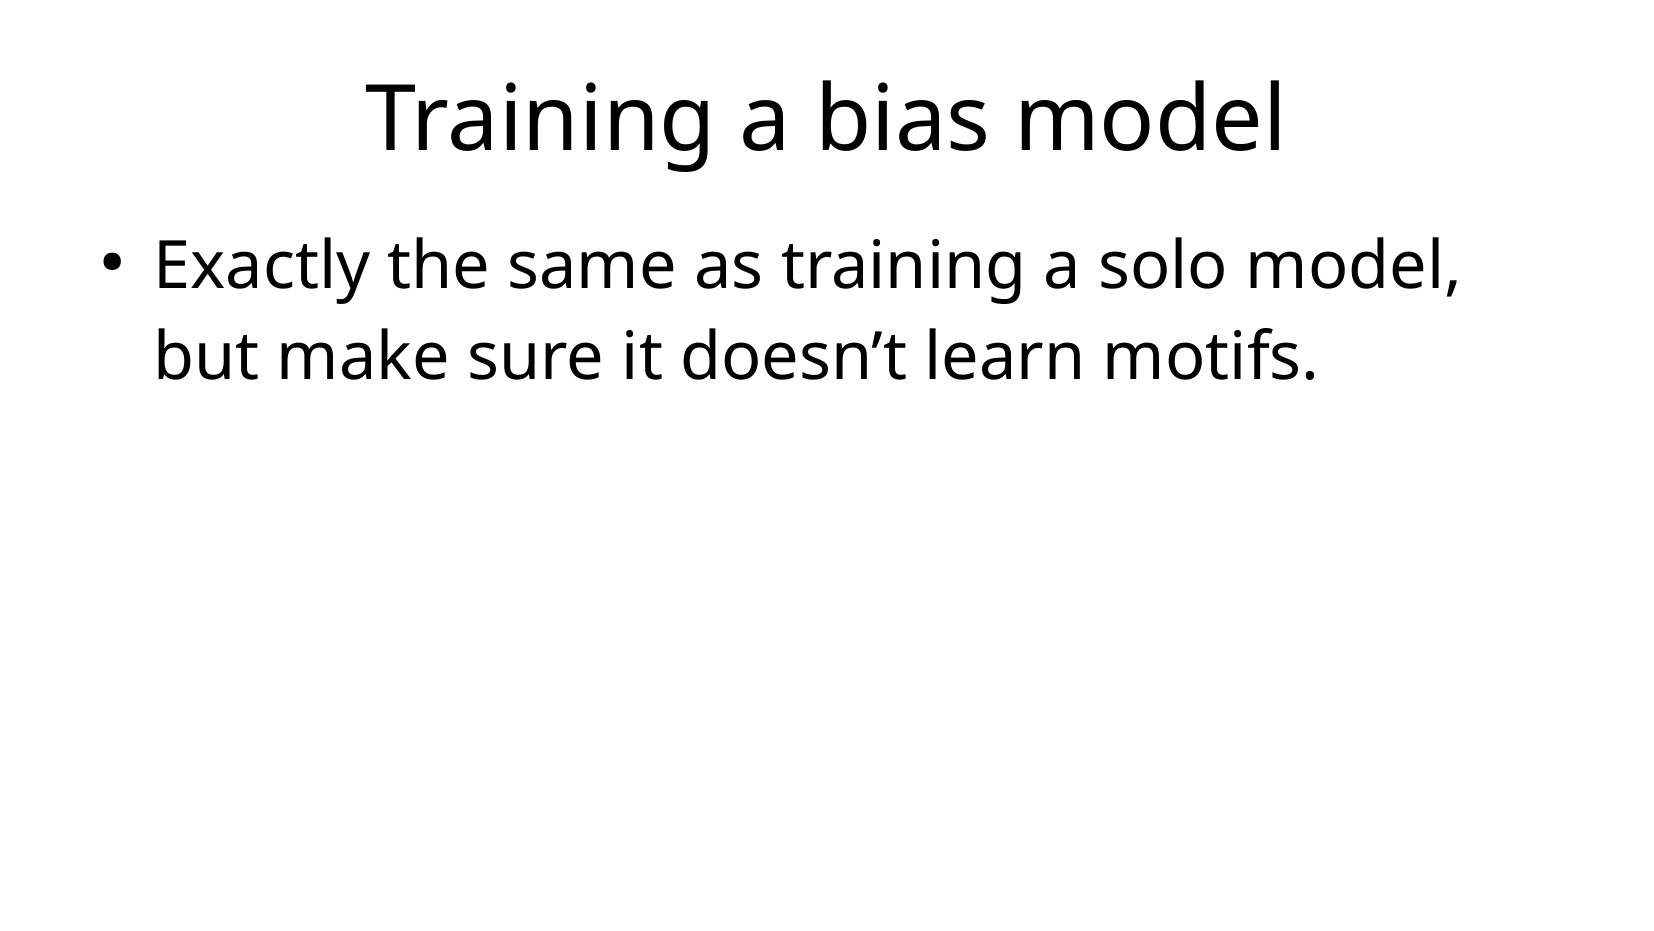

# Training a bias model
Exactly the same as training a solo model, but make sure it doesn’t learn motifs.